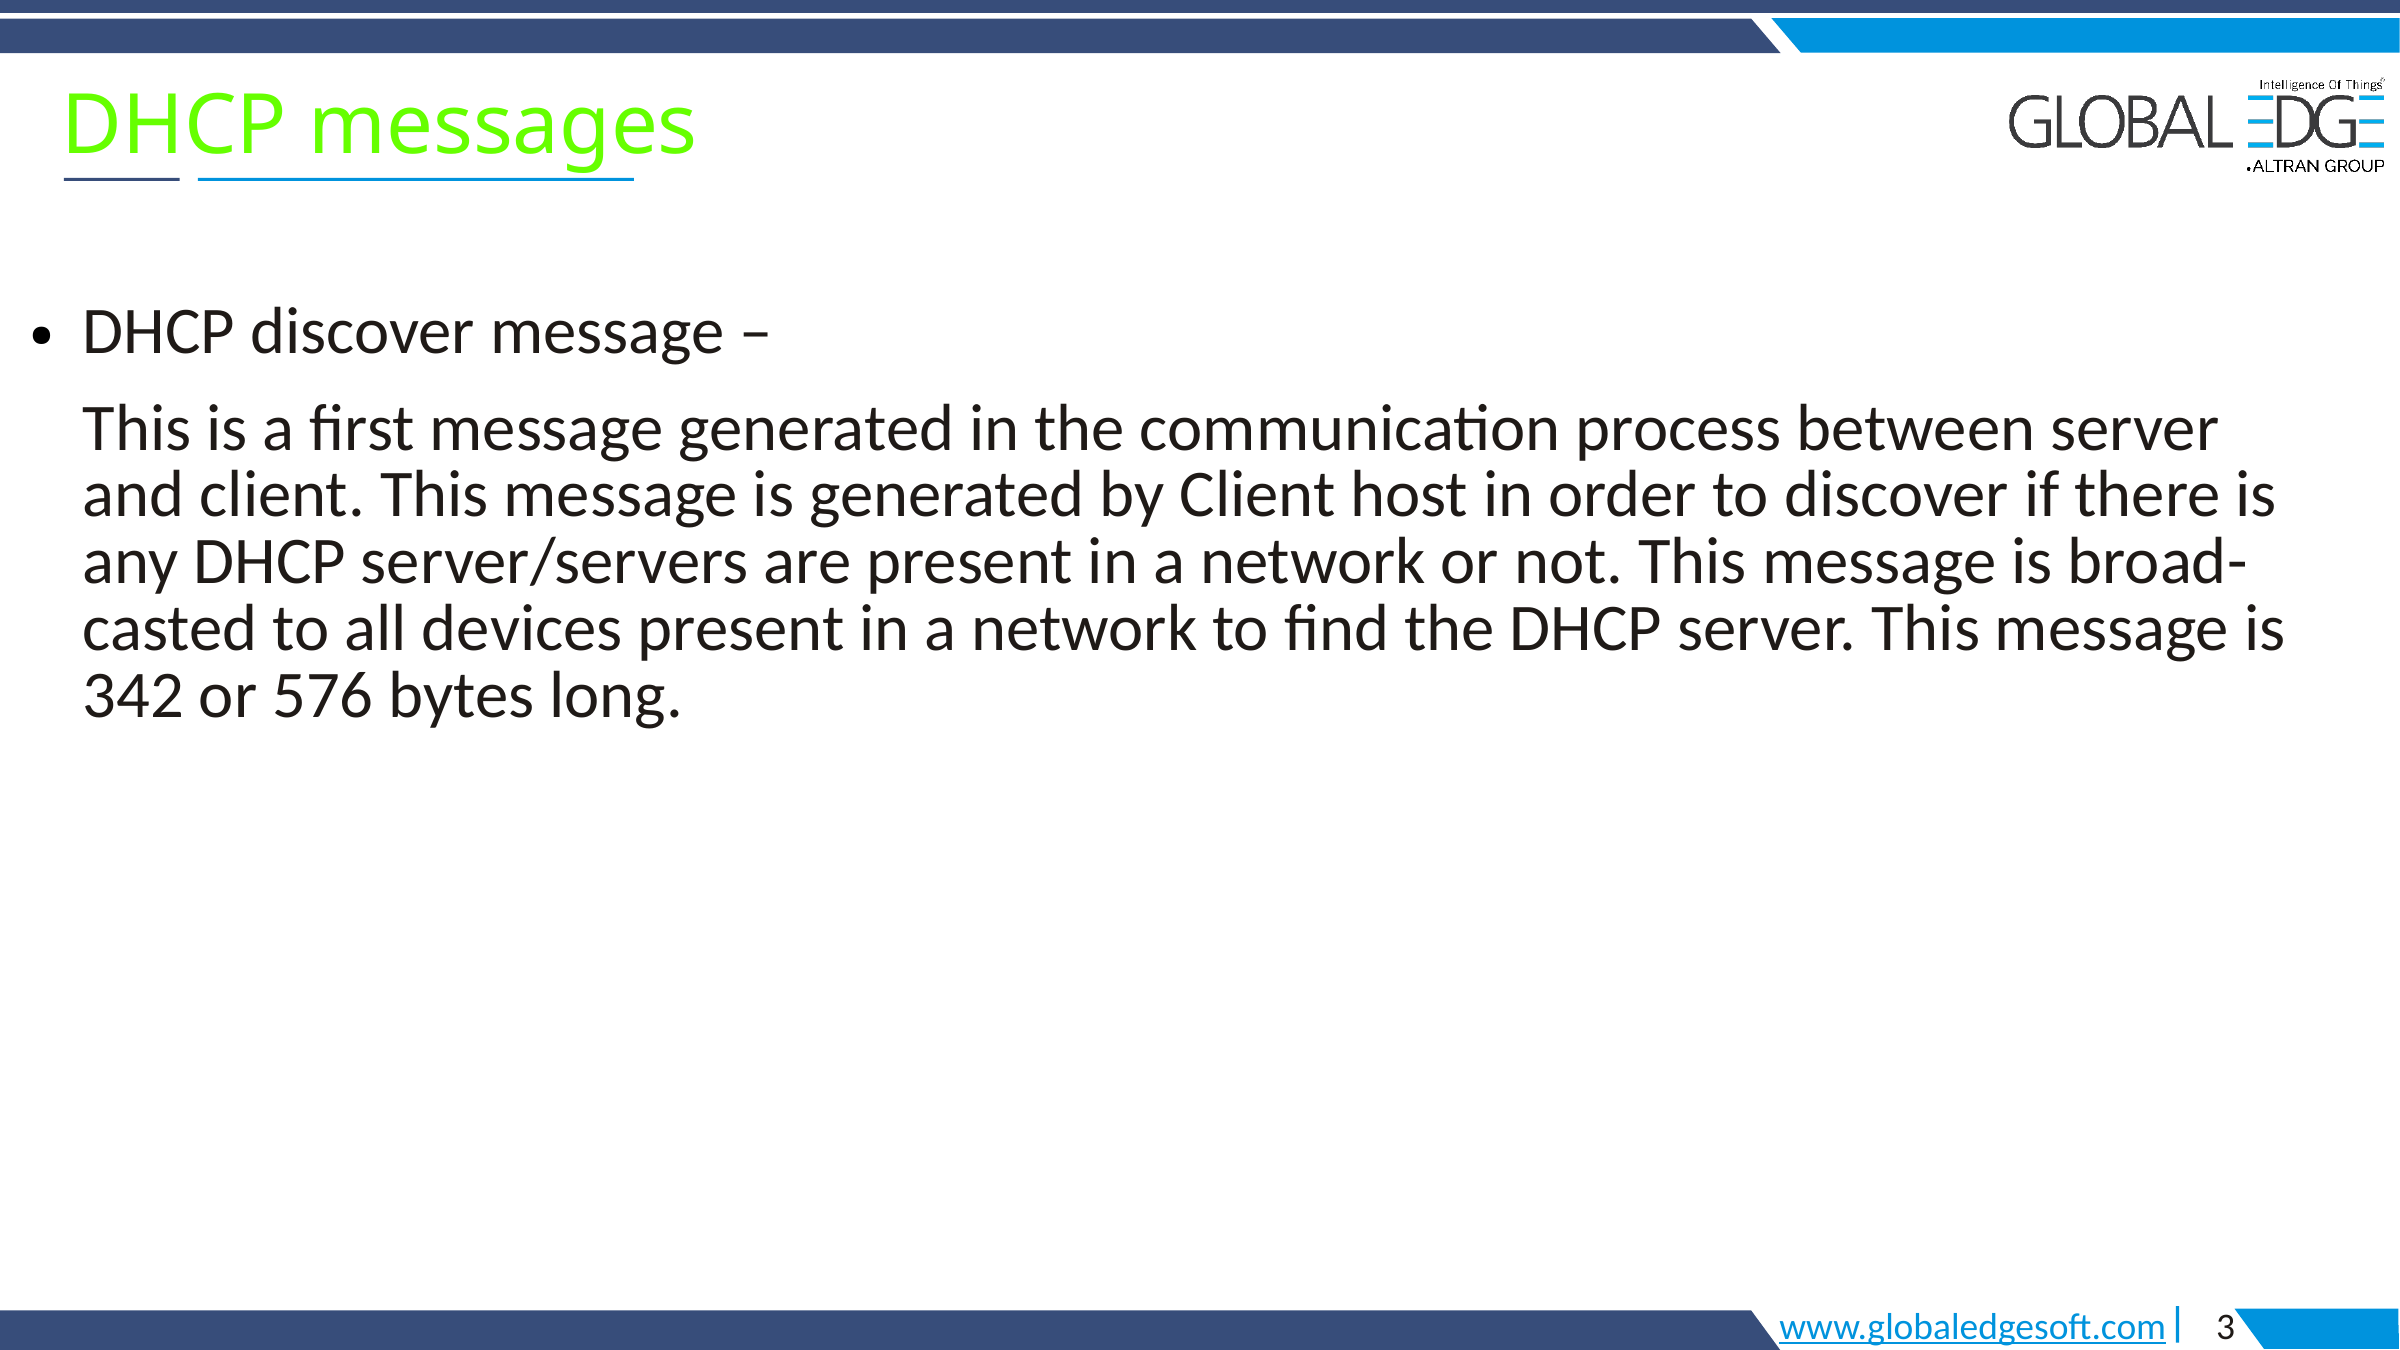

# DHCP messages
DHCP discover message –
This is a first message generated in the communication process between server and client. This message is generated by Client host in order to discover if there is any DHCP server/servers are present in a network or not. This message is broad-casted to all devices present in a network to find the DHCP server. This message is 342 or 576 bytes long.